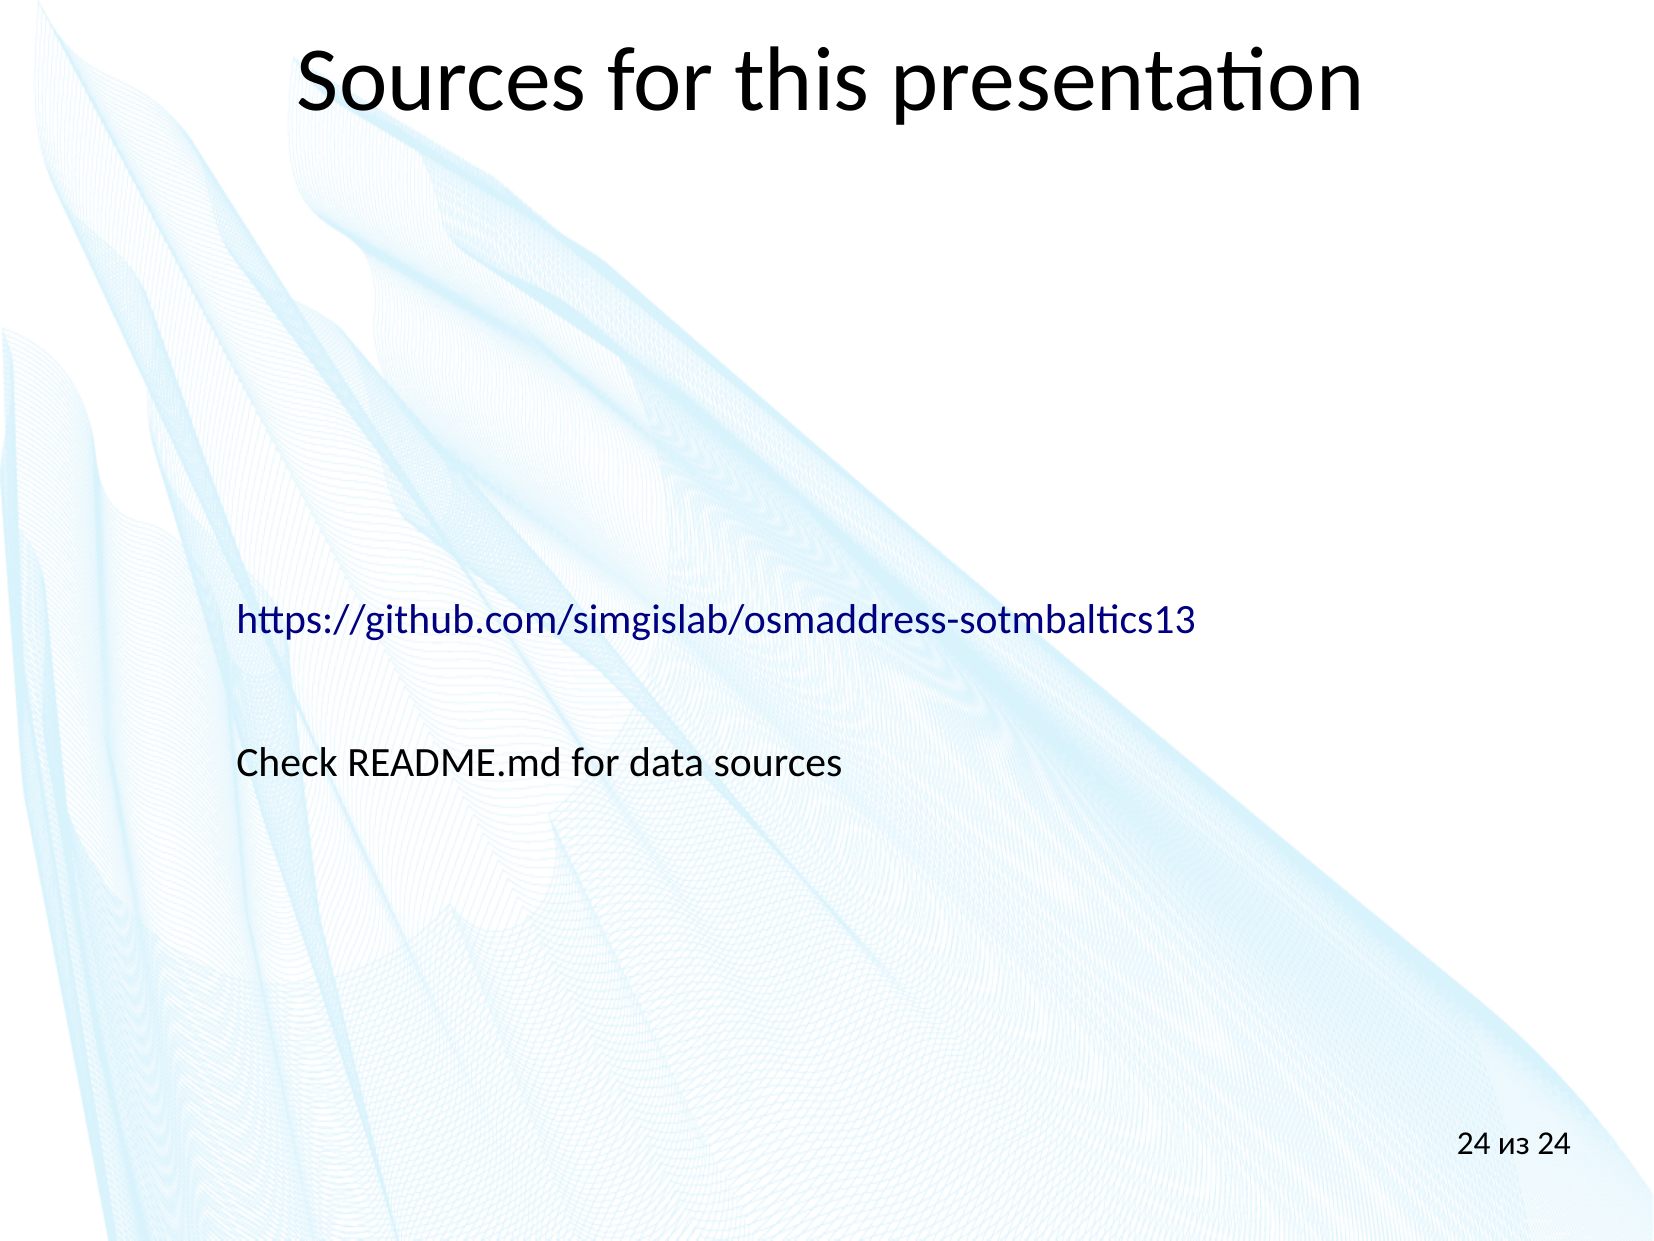

Sources for this presentation
# https://github.com/simgislab/osmaddress-sotmbaltics13
Check README.md for data sources
24